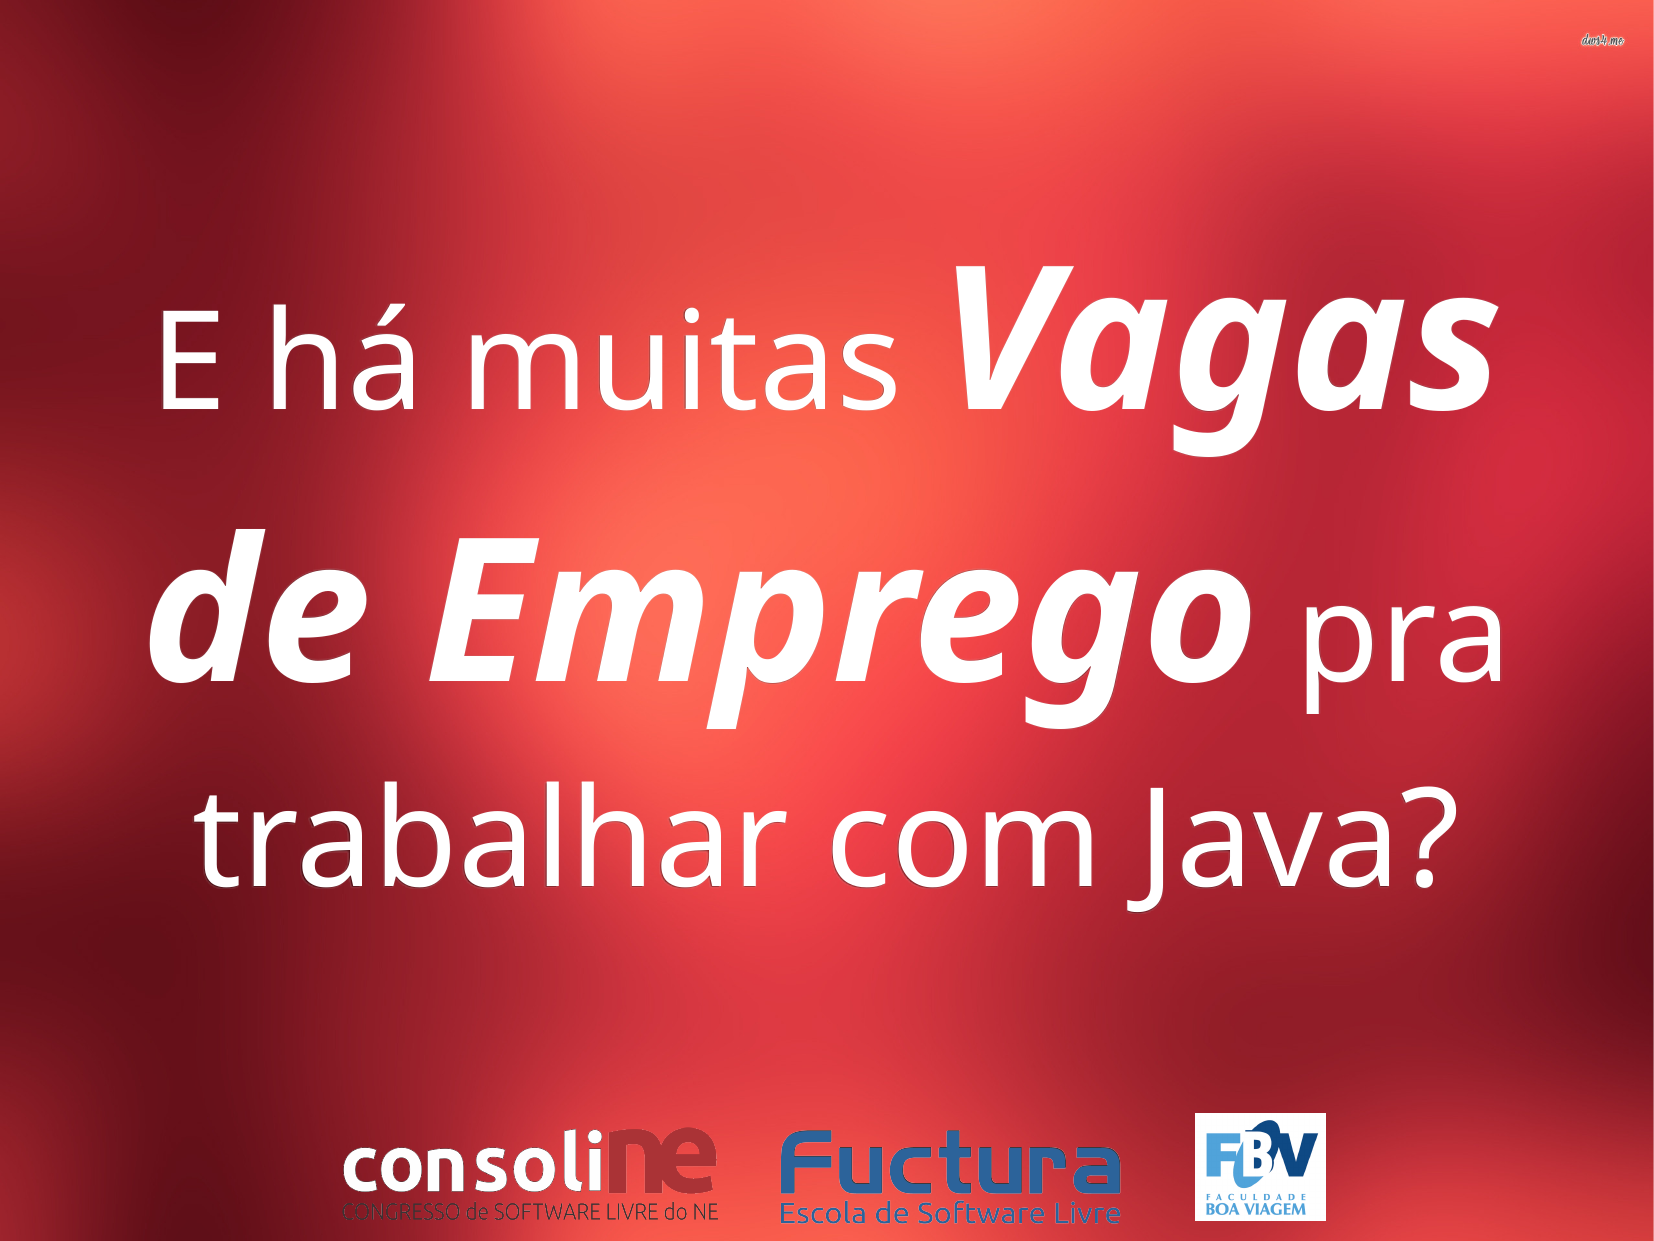

# E há muitas Vagas de Emprego pra trabalhar com Java?